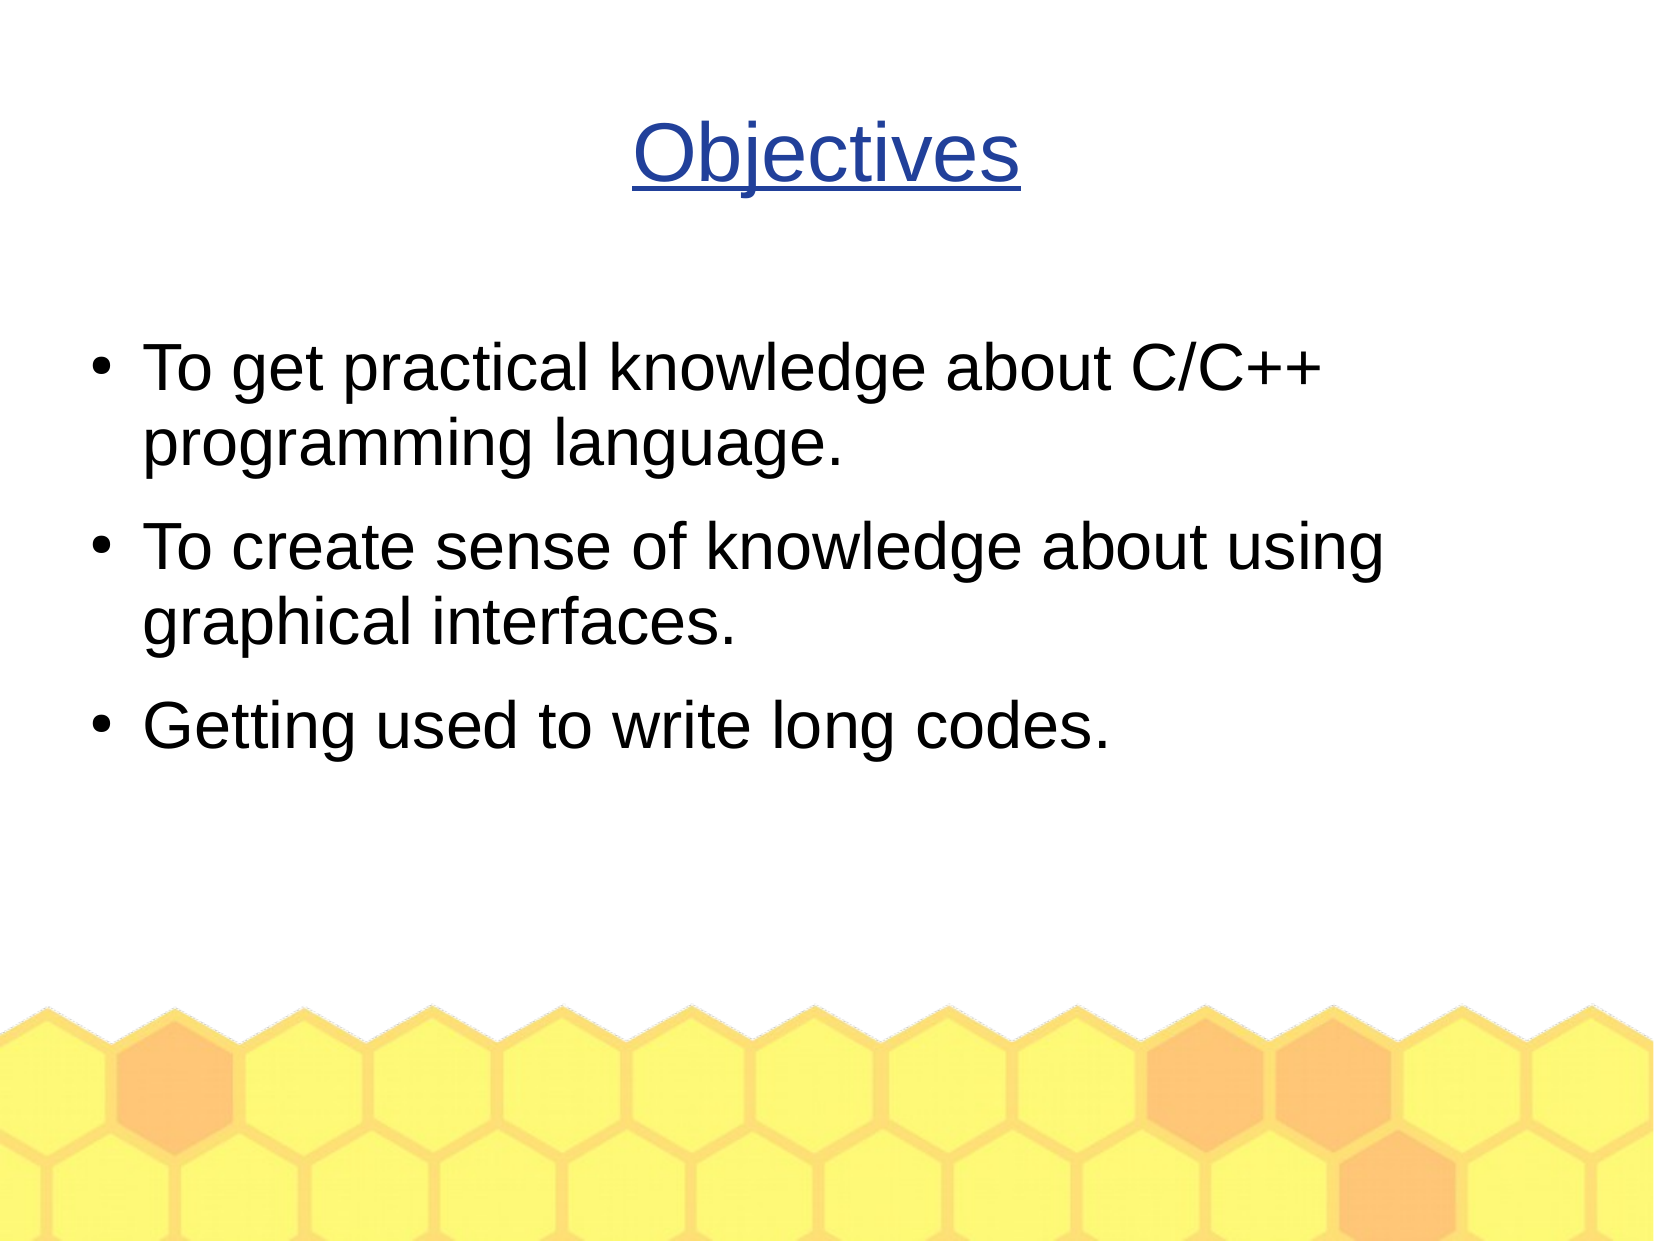

# Objectives
To get practical knowledge about C/C++ programming language.
To create sense of knowledge about using graphical interfaces.
Getting used to write long codes.